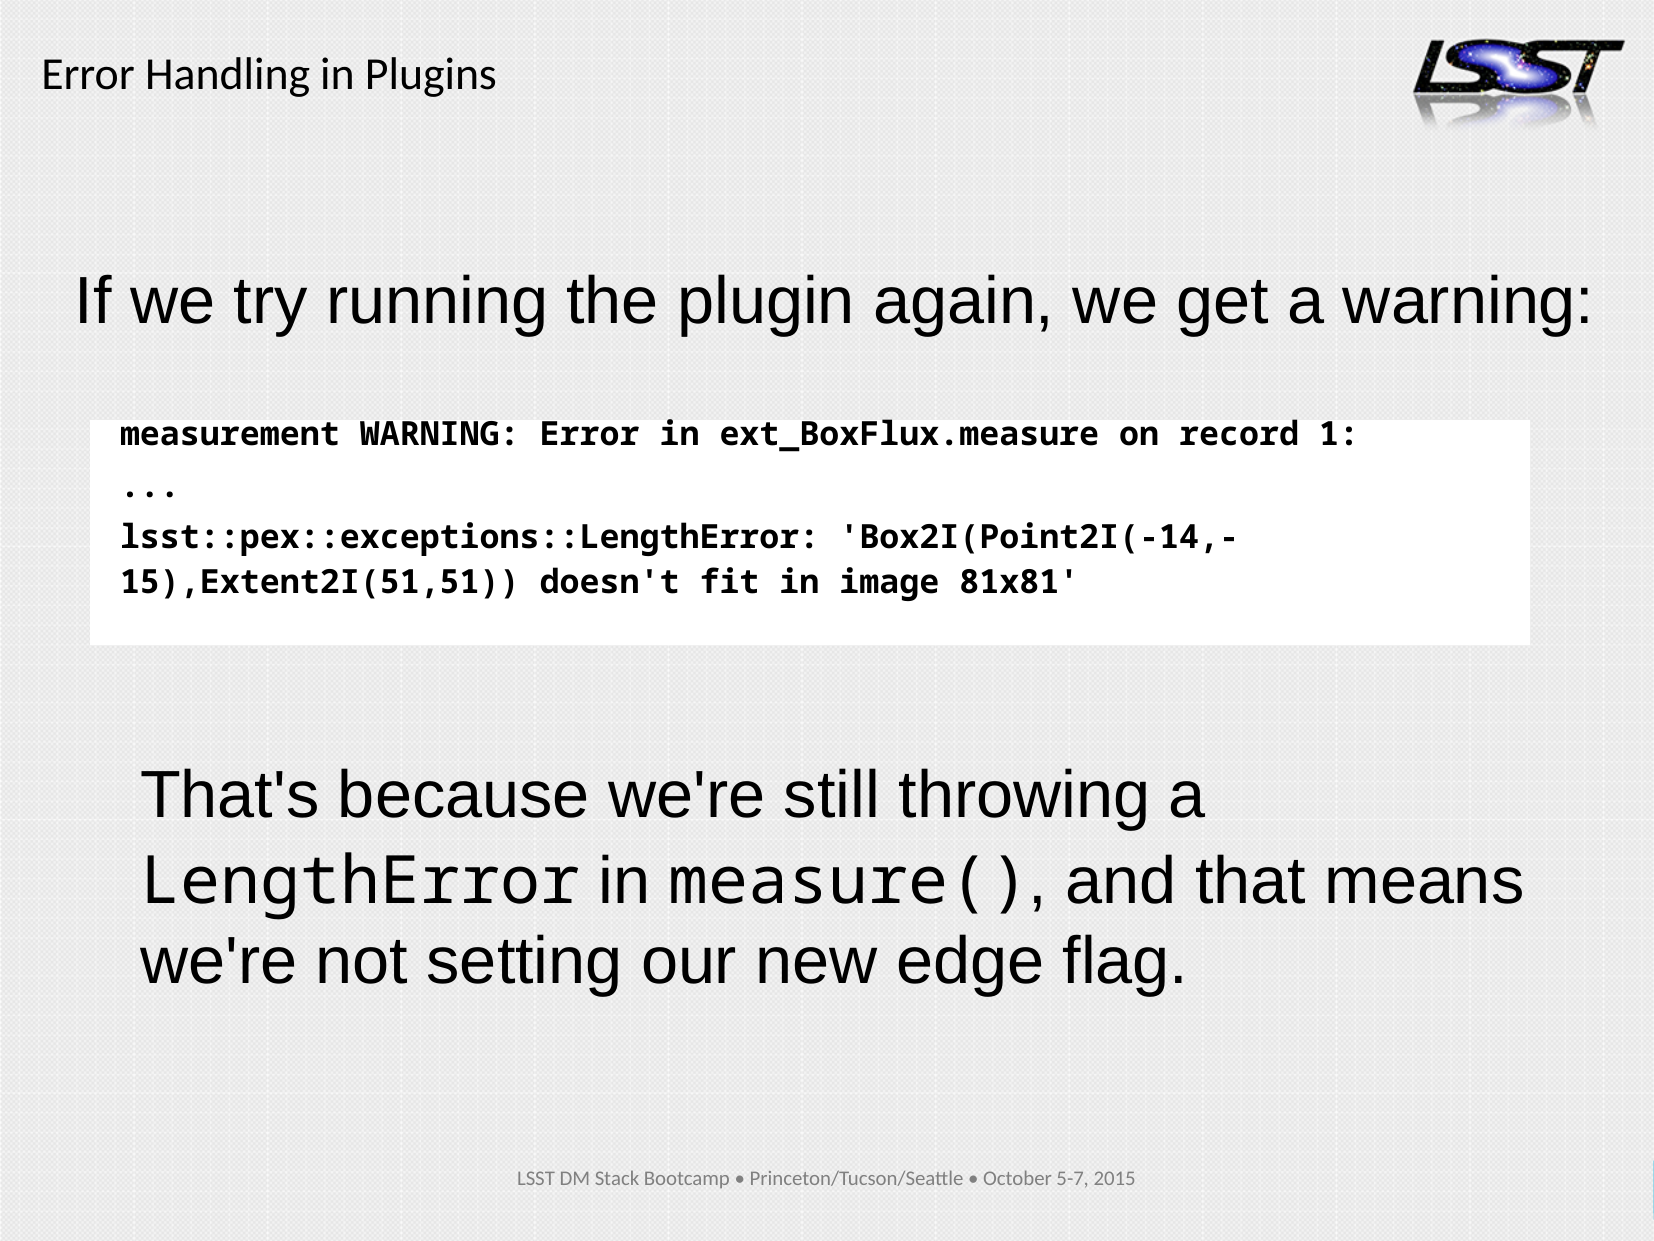

# Error Handling in Plugins
If we try running the plugin again, we get a warning:
measurement WARNING: Error in ext_BoxFlux.measure on record 1:
...
lsst::pex::exceptions::LengthError: 'Box2I(Point2I(-14,-15),Extent2I(51,51)) doesn't fit in image 81x81'
That's because we're still throwing a LengthError in measure(), and that means we're not setting our new edge flag.